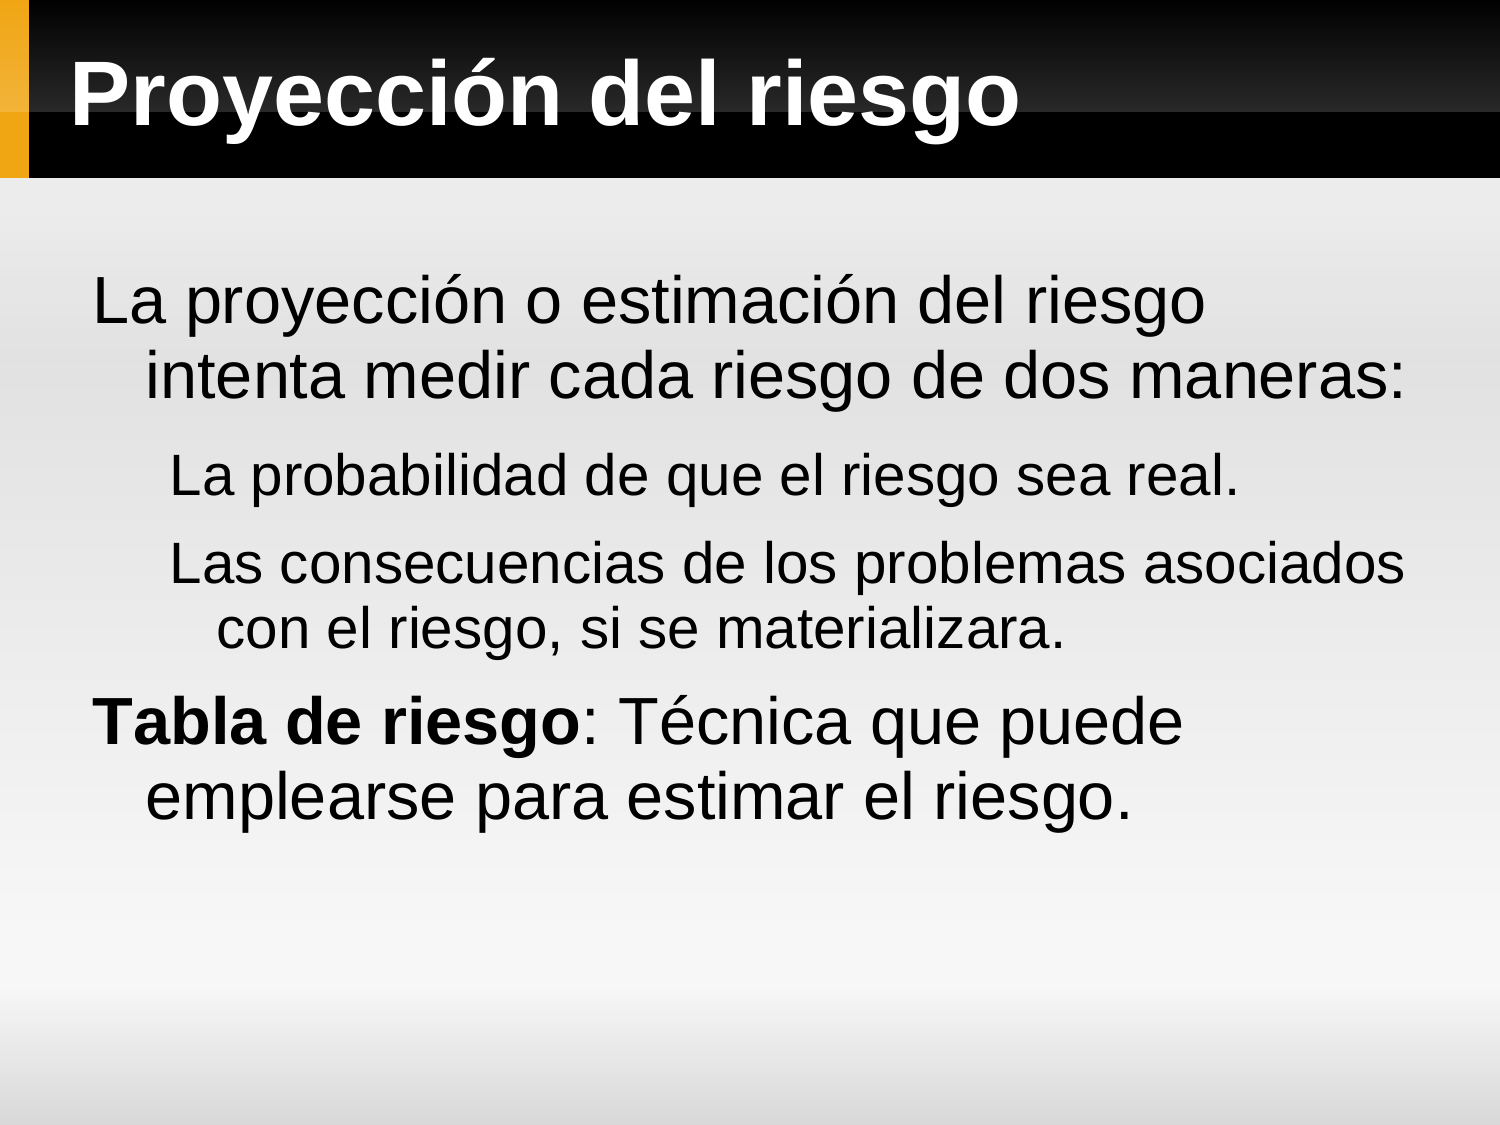

# Proyección del riesgo
La proyección o estimación del riesgo intenta medir cada riesgo de dos maneras:
La probabilidad de que el riesgo sea real.
Las consecuencias de los problemas asociados con el riesgo, si se materializara.
Tabla de riesgo: Técnica que puede emplearse para estimar el riesgo.